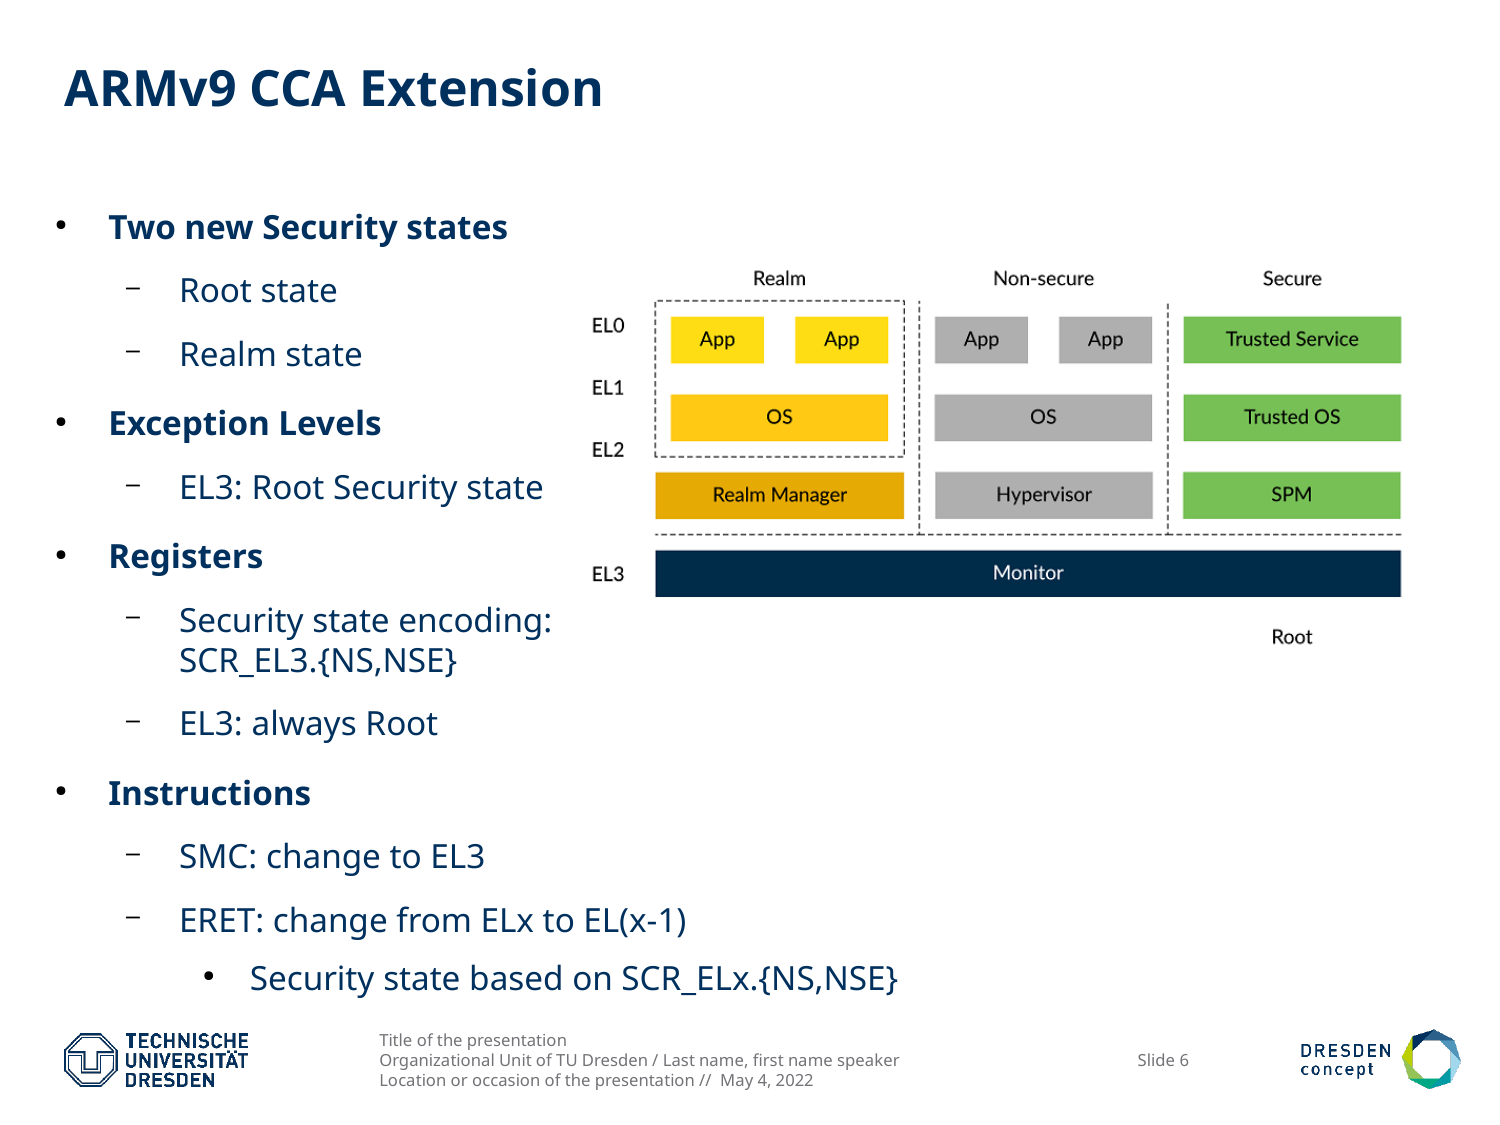

# ARMv9 CCA Extension
Two new Security states
Root state
Realm state
Exception Levels
EL3: Root Security state
Registers
Security state encoding:
SCR_EL3.{NS,NSE}
EL3: always Root
Instructions
SMC: change to EL3
ERET: change from ELx to EL(x-1)
Security state based on SCR_ELx.{NS,NSE}